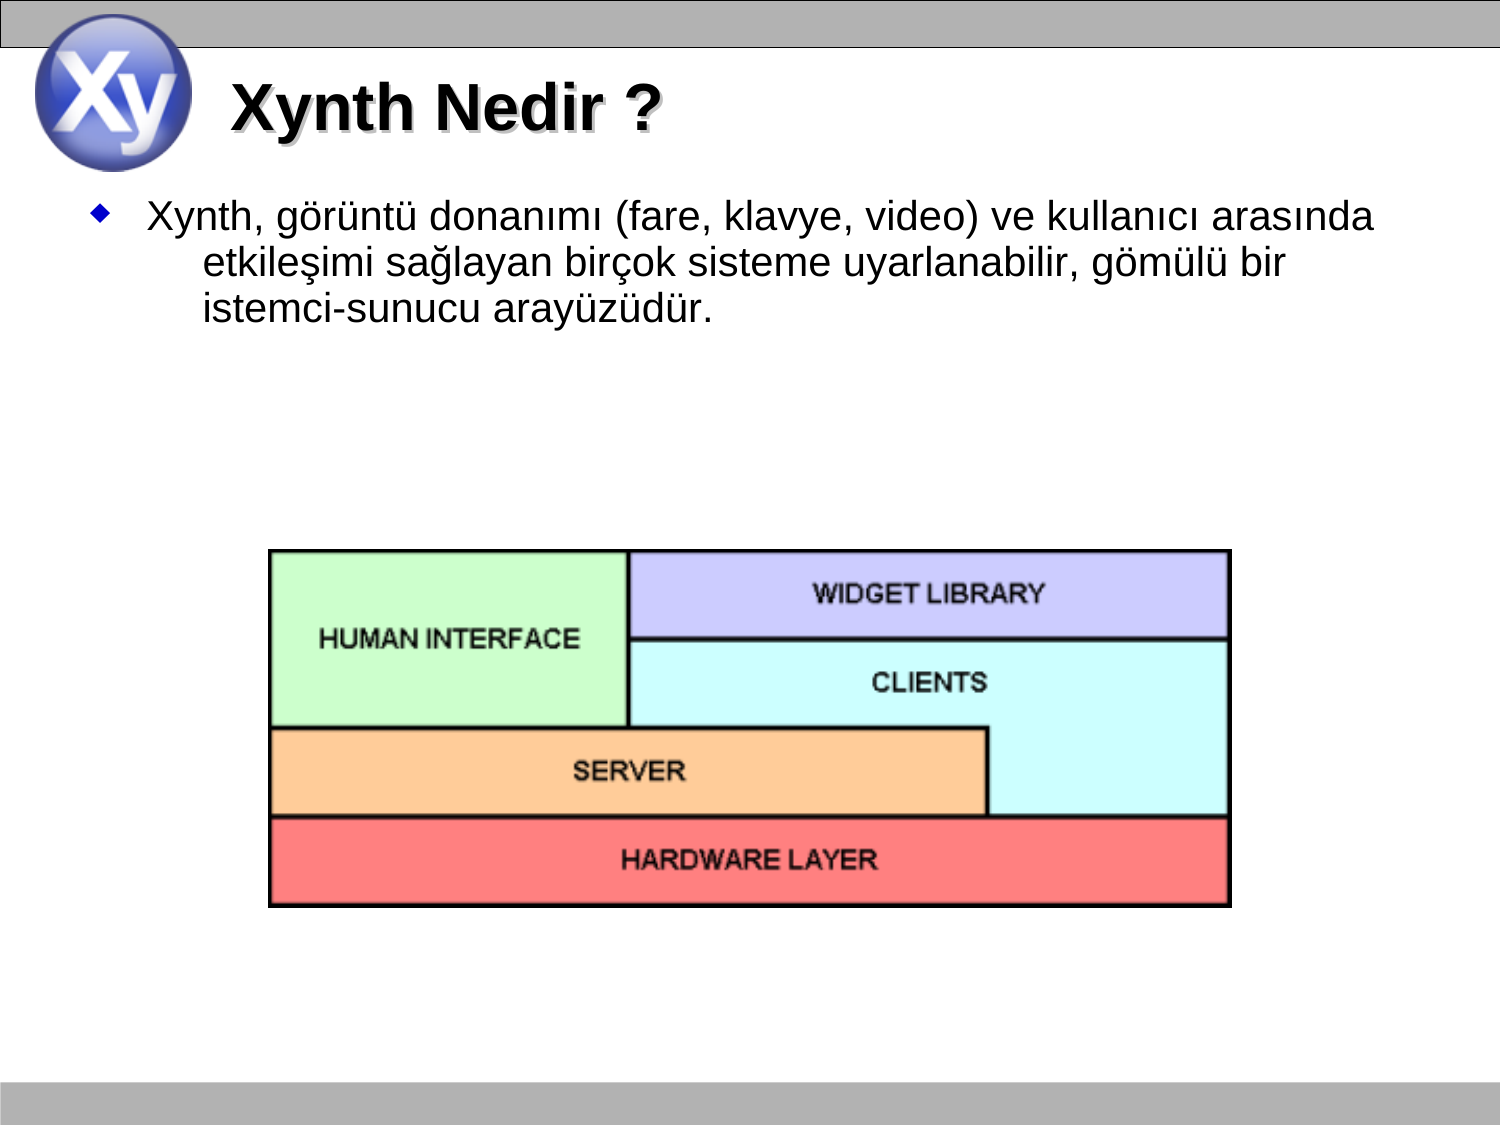

# Xynth Nedir ?
Xynth, görüntü donanımı (fare, klavye, video) ve kullanıcı arasında etkileşimi sağlayan birçok sisteme uyarlanabilir, gömülü bir istemci-sunucu arayüzüdür.